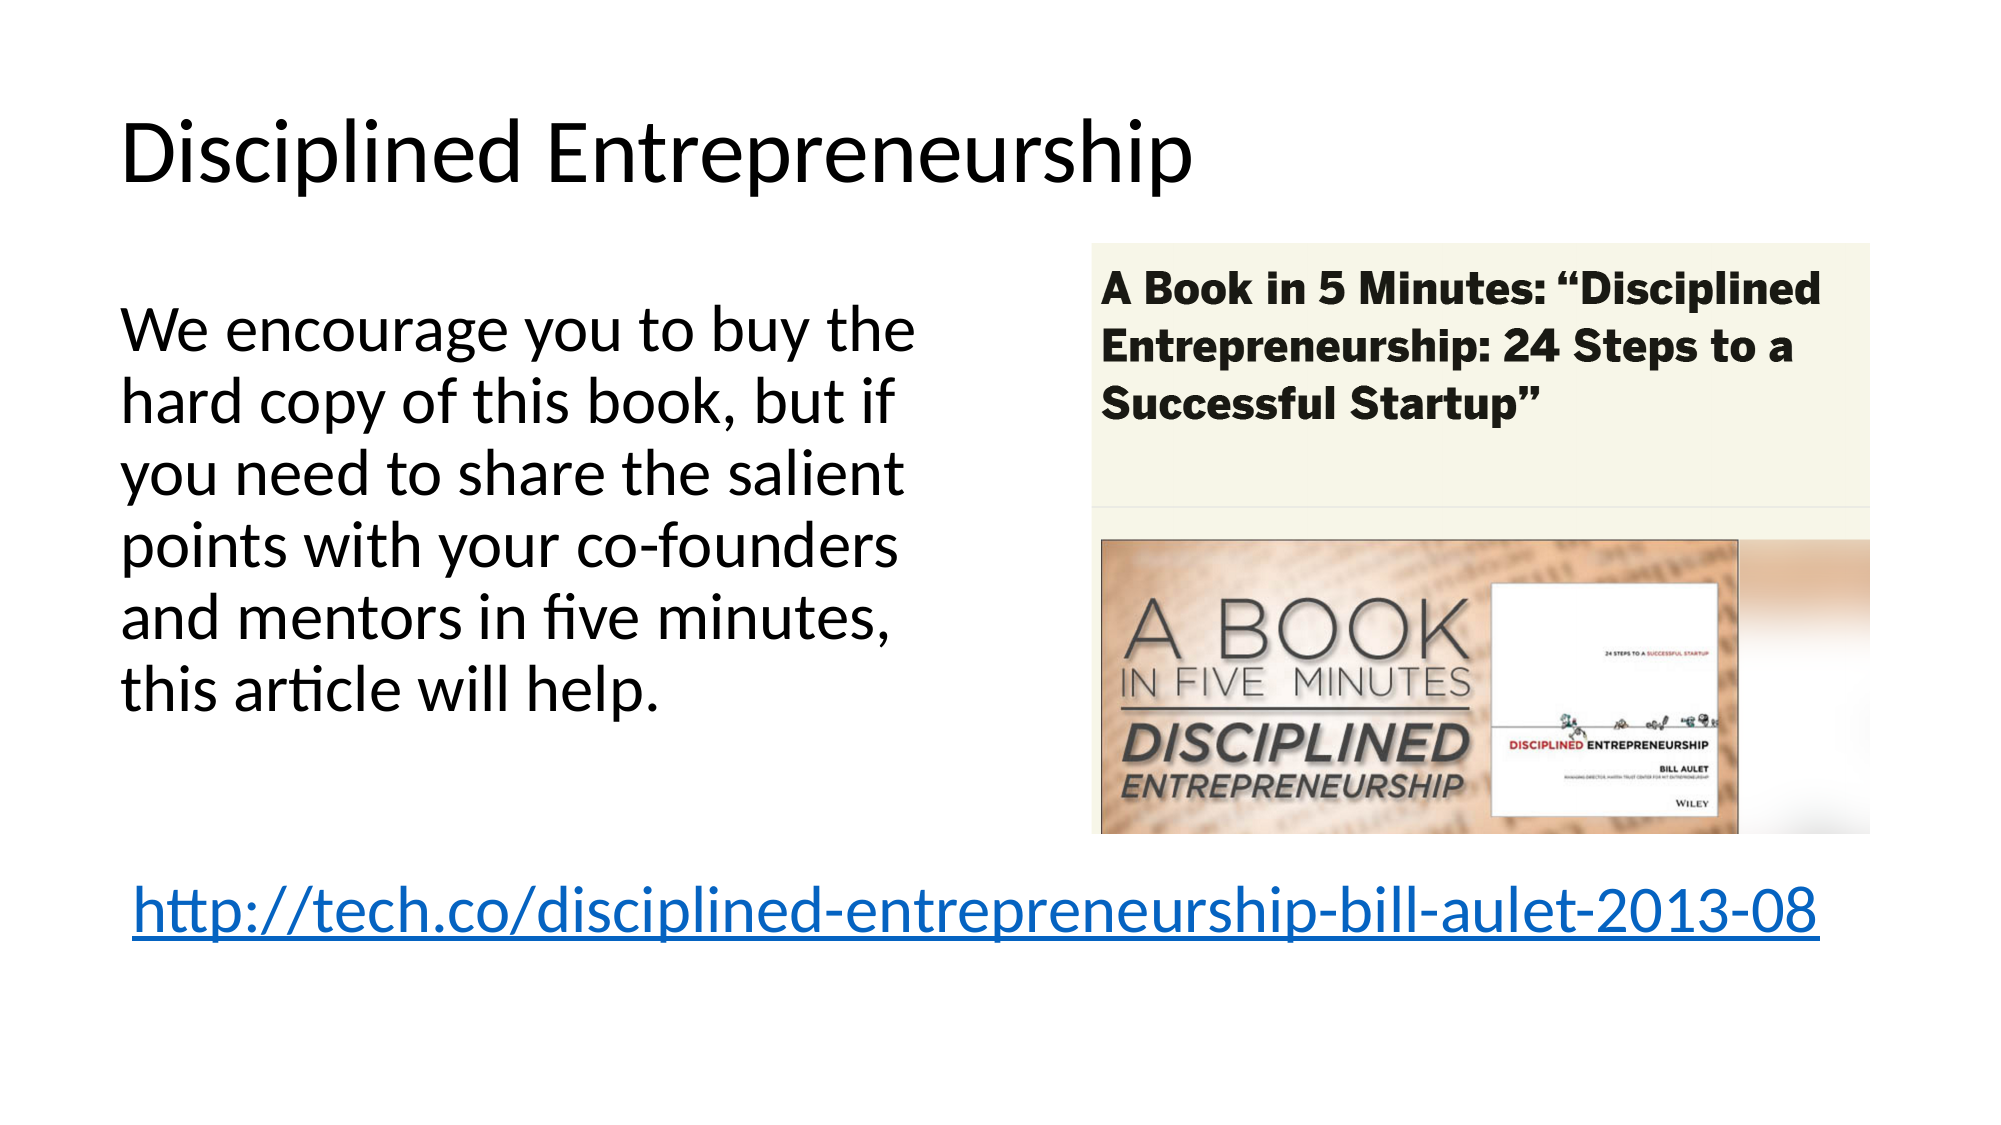

# Disciplined Entrepreneurship
We encourage you to buy the hard copy of this book, but if you need to share the salient points with your co-founders and mentors in five minutes, this article will help.
http://tech.co/disciplined-entrepreneurship-bill-aulet-2013-08